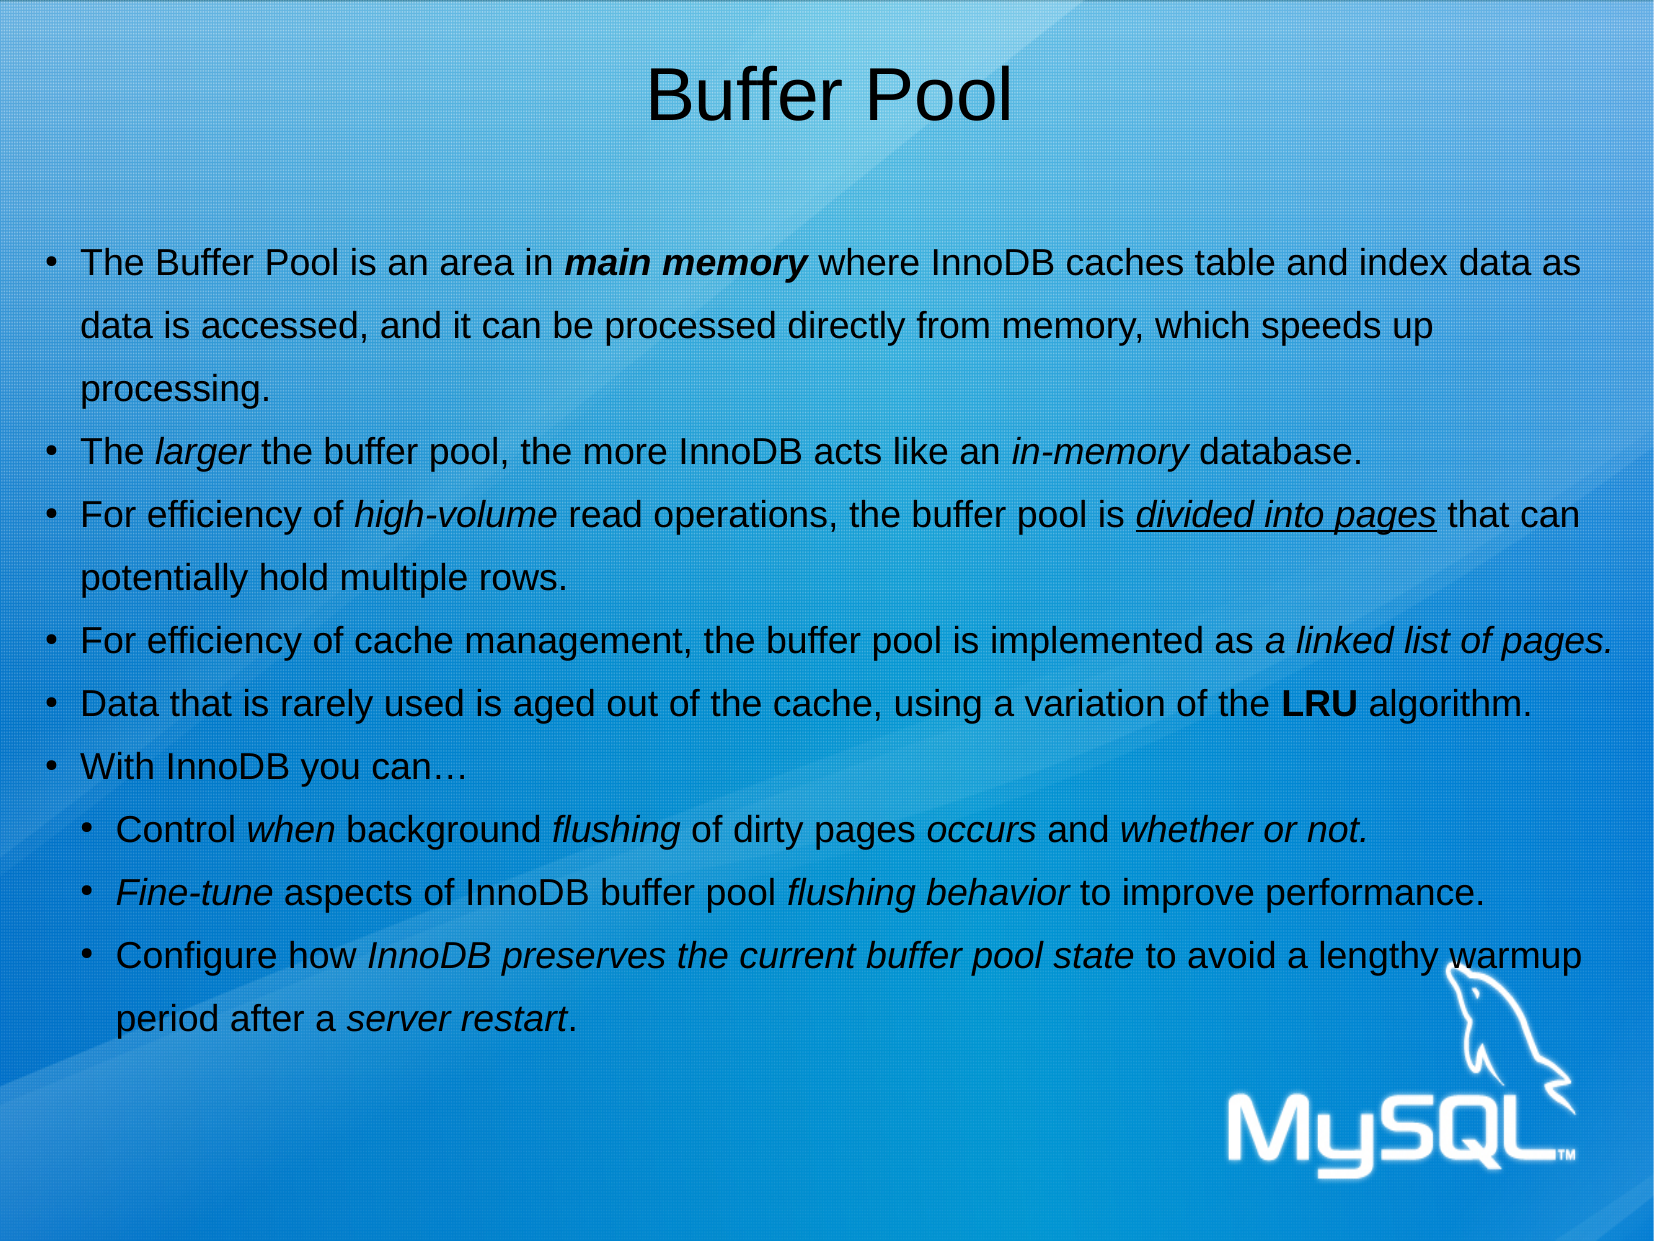

Buffer Pool
The Buffer Pool is an area in main memory where InnoDB caches table and index data as data is accessed, and it can be processed directly from memory, which speeds up processing.
The larger the buffer pool, the more InnoDB acts like an in-memory database.
For efficiency of high-volume read operations, the buffer pool is divided into pages that can potentially hold multiple rows.
For efficiency of cache management, the buffer pool is implemented as a linked list of pages.
Data that is rarely used is aged out of the cache, using a variation of the LRU algorithm.
With InnoDB you can…
Control when background flushing of dirty pages occurs and whether or not.
Fine-tune aspects of InnoDB buffer pool flushing behavior to improve performance.
Configure how InnoDB preserves the current buffer pool state to avoid a lengthy warmup period after a server restart.